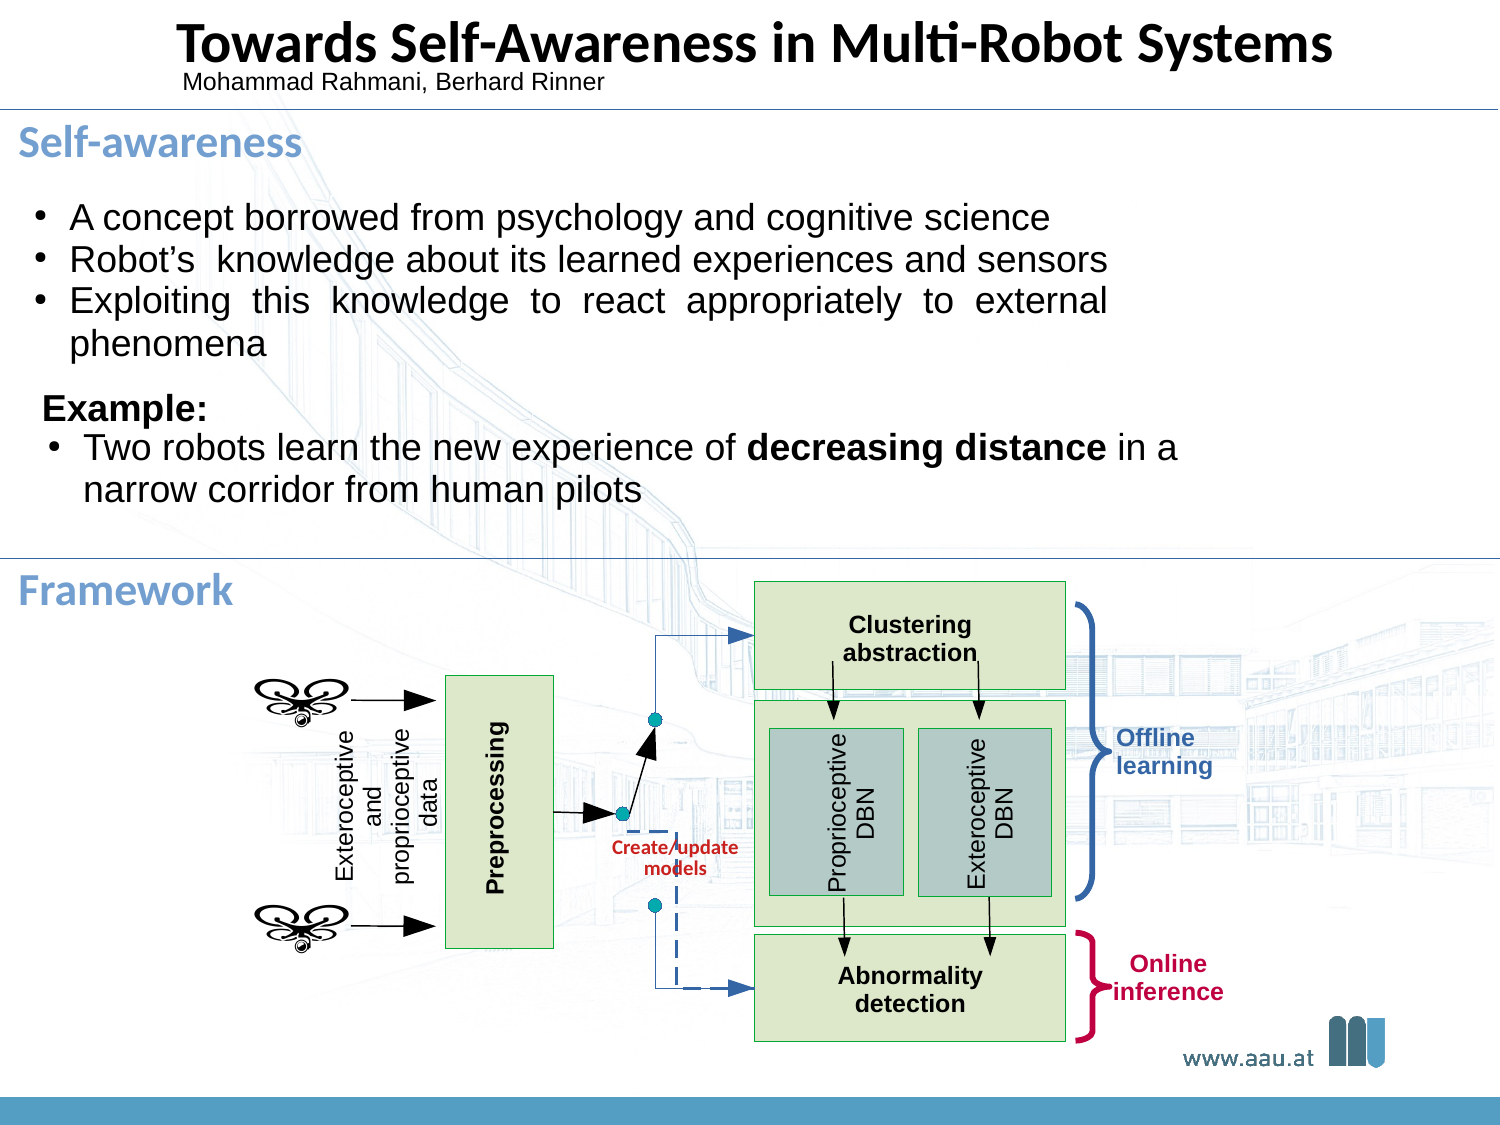

Towards Self-Awareness in Multi-Robot Systems
Mohammad Rahmani, Berhard Rinner
Self-awareness
A concept borrowed from psychology and cognitive science
Robot’s knowledge about its learned experiences and sensors
Exploiting this knowledge to react appropriately to external phenomena
Example:
Two robots learn the new experience of decreasing distance in a narrow corridor from human pilots
Framework
Clustering abstraction
Offline
learning
Exteroceptive
and
proprioceptive
data
Preprocessing
Proprioceptive DBN
Exteroceptive DBN
Create/update
models
Abnormality
detection
Online
inference